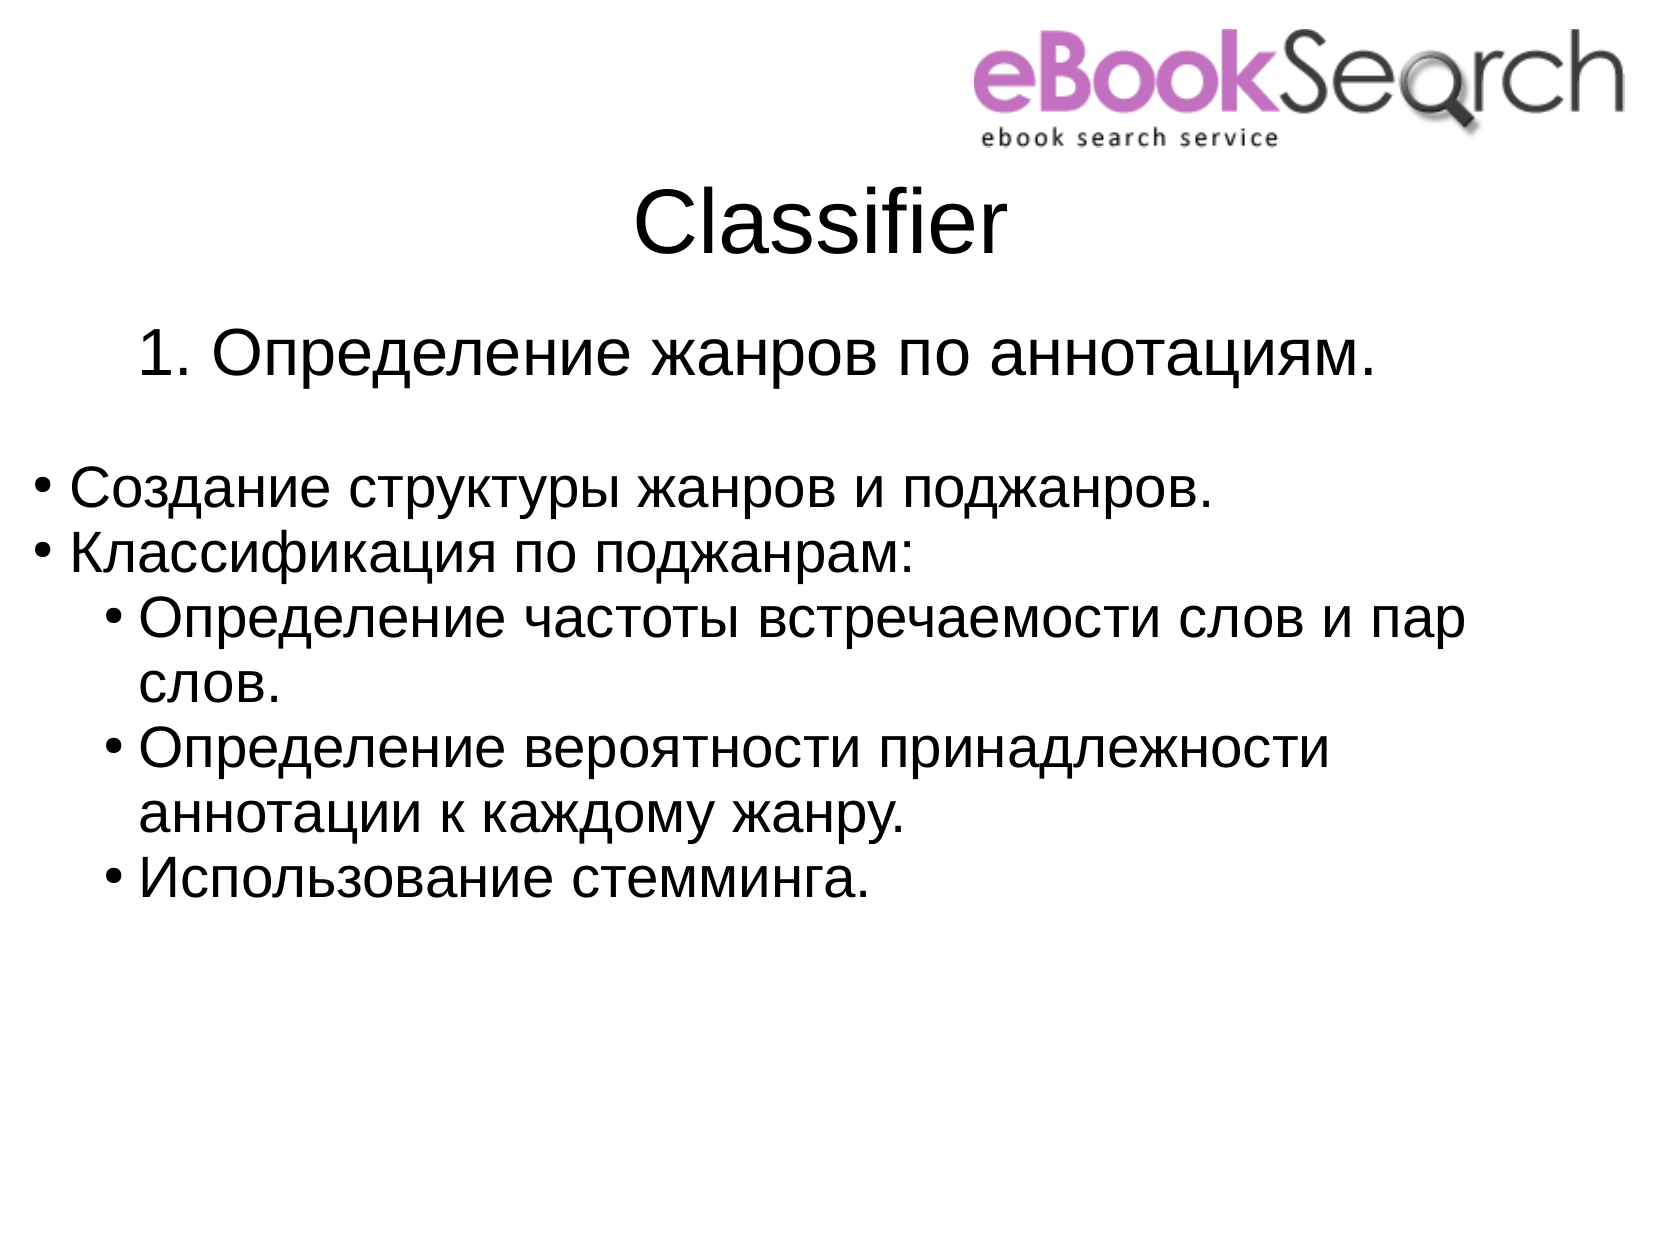

# Classifier
1. Определение жанров по аннотациям.
 Создание структуры жанров и поджанров.
 Классификация по поджанрам:
Определение частоты встречаемости слов и пар
слов.
Определение вероятности принадлежности
аннотации к каждому жанру.
Использование стемминга.